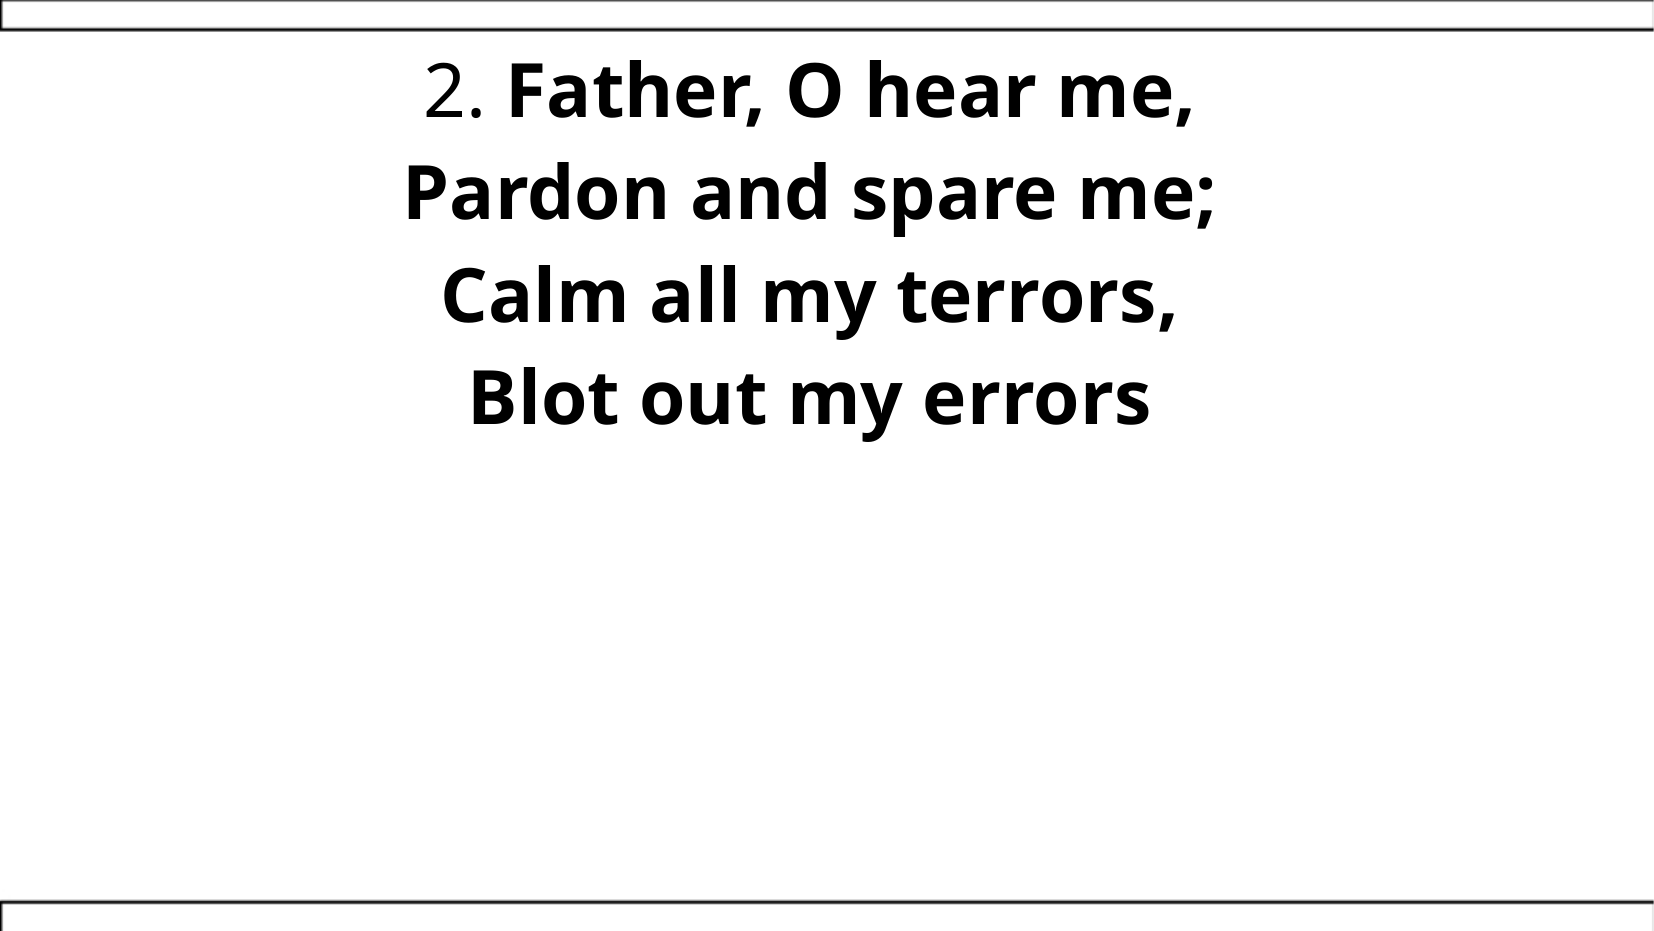

2. Father, O hear me,
Pardon and spare me;
Calm all my terrors,
Blot out my errors